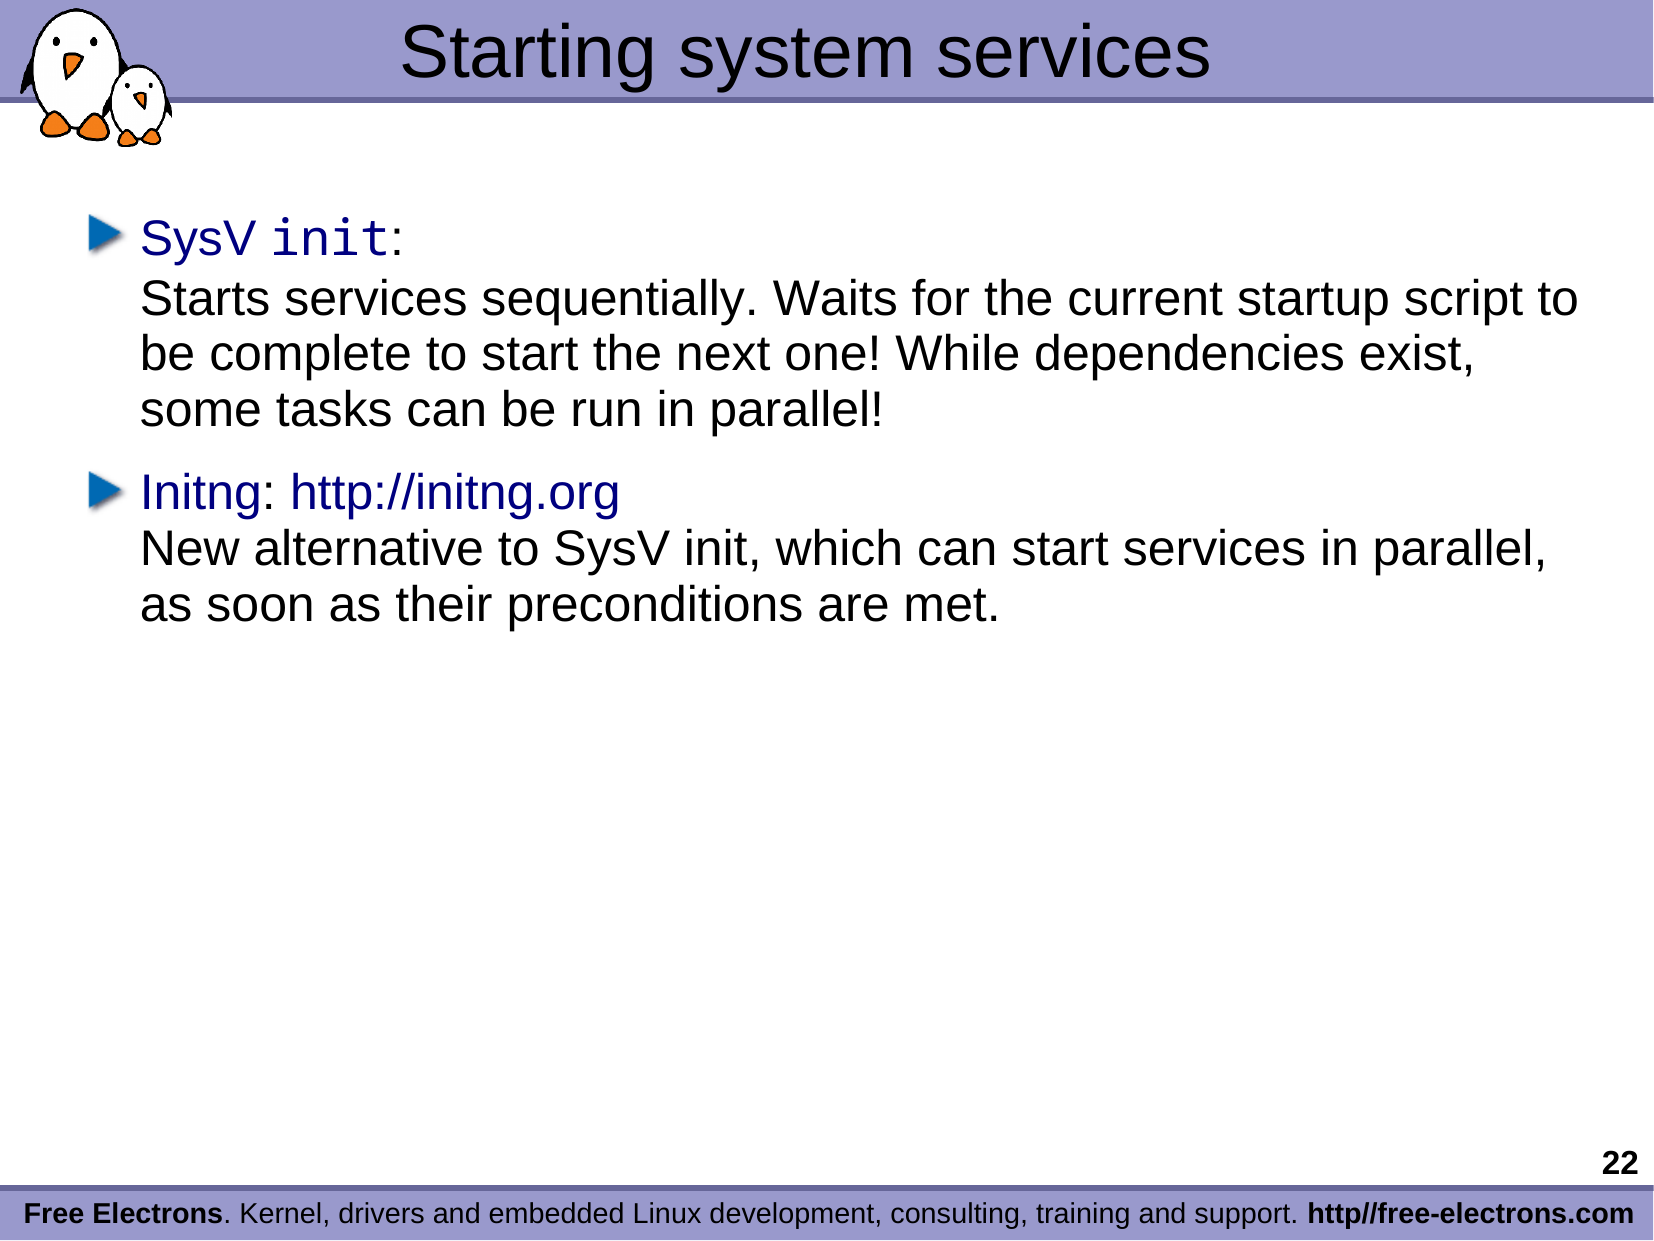

# Starting system services
SysV init:
Starts services sequentially. Waits for the current startup script to be complete to start the next one! While dependencies exist, some tasks can be run in parallel!
Initng: http://initng.org
New alternative to SysV init, which can start services in parallel, as soon as their preconditions are met.